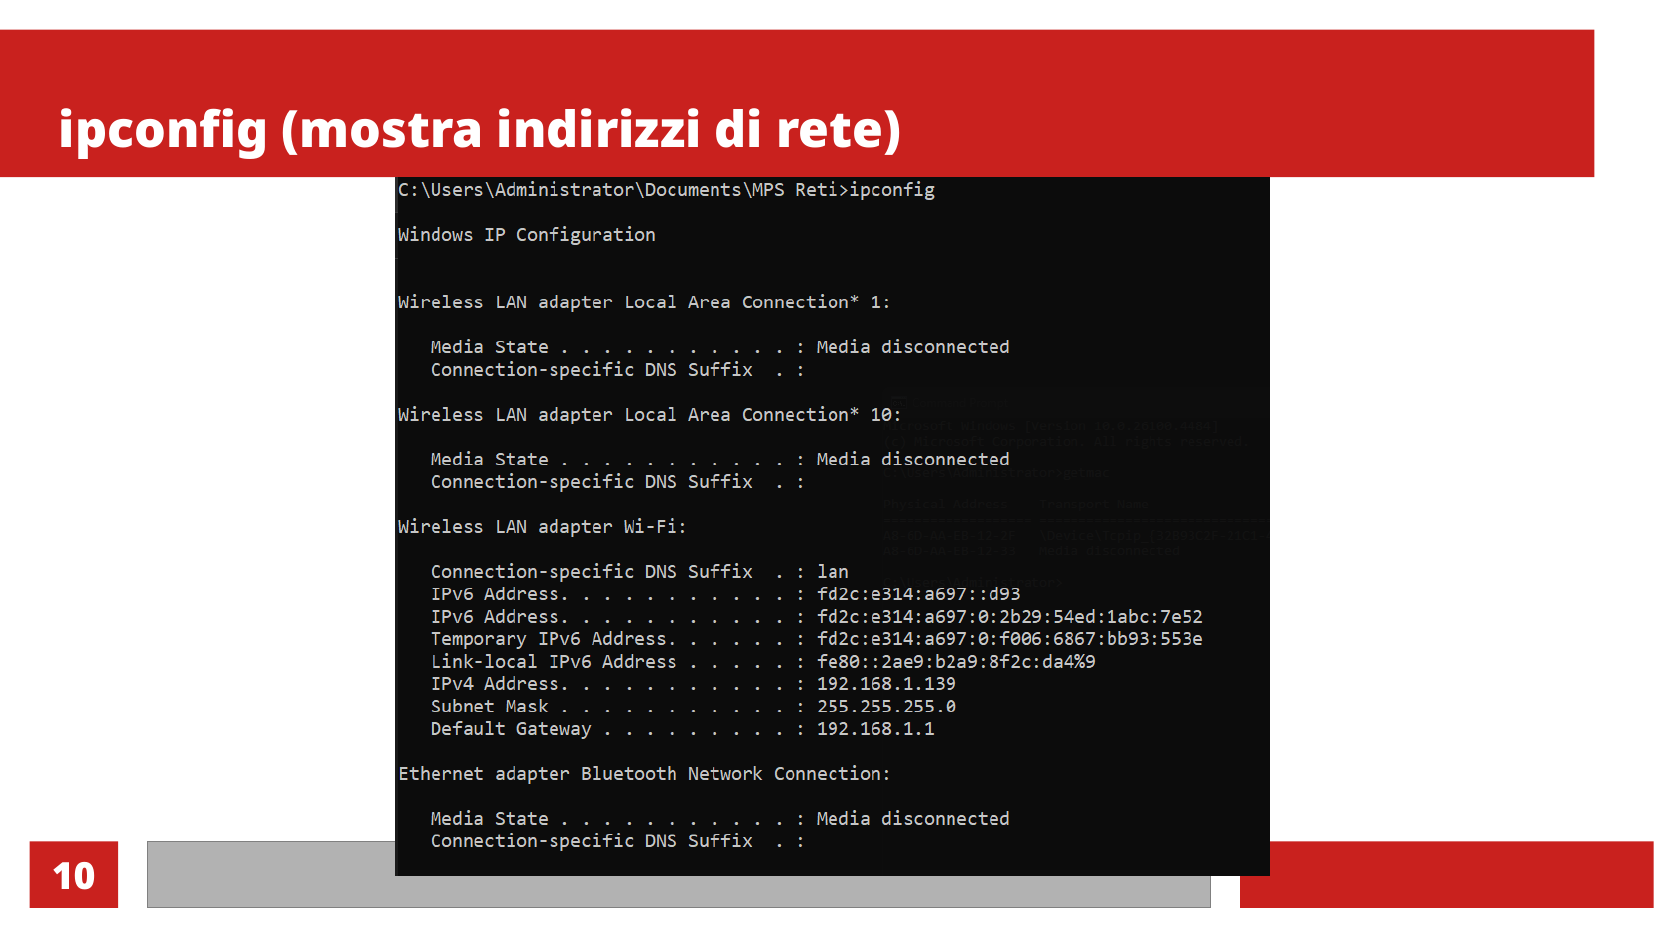

# ipconfig (mostra indirizzi di rete)
10